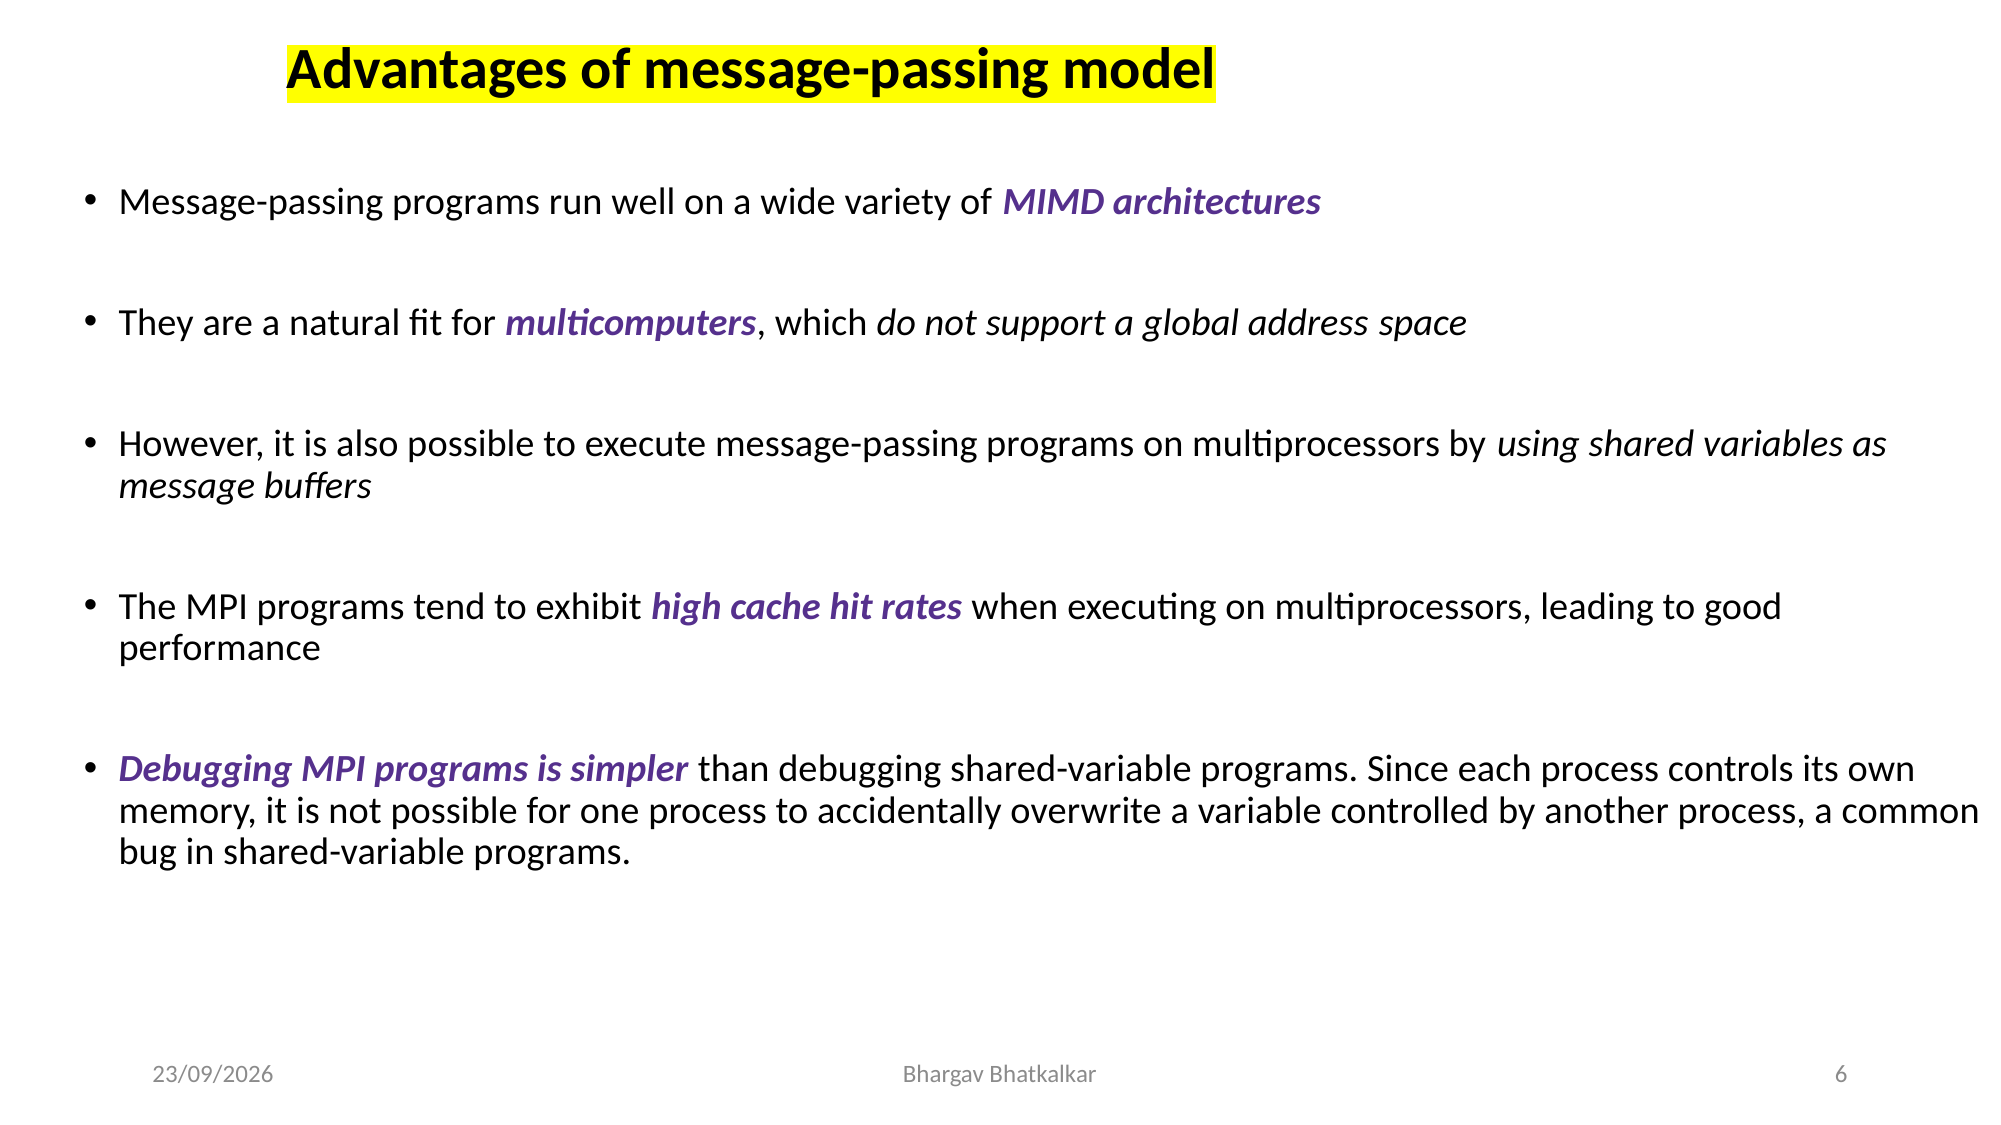

Advantages of message-passing model
# Message-passing programs run well on a wide variety of MIMD architectures
They are a natural fit for multicomputers, which do not support a global address space
However, it is also possible to execute message-passing programs on multiprocessors by using shared variables as message buffers
The MPI programs tend to exhibit high cache hit rates when executing on multiprocessors, leading to good performance
Debugging MPI programs is simpler than debugging shared-variable programs. Since each process controls its own memory, it is not possible for one process to accidentally overwrite a variable controlled by another process, a common bug in shared-variable programs.
Bhargav Bhatkalkar
6